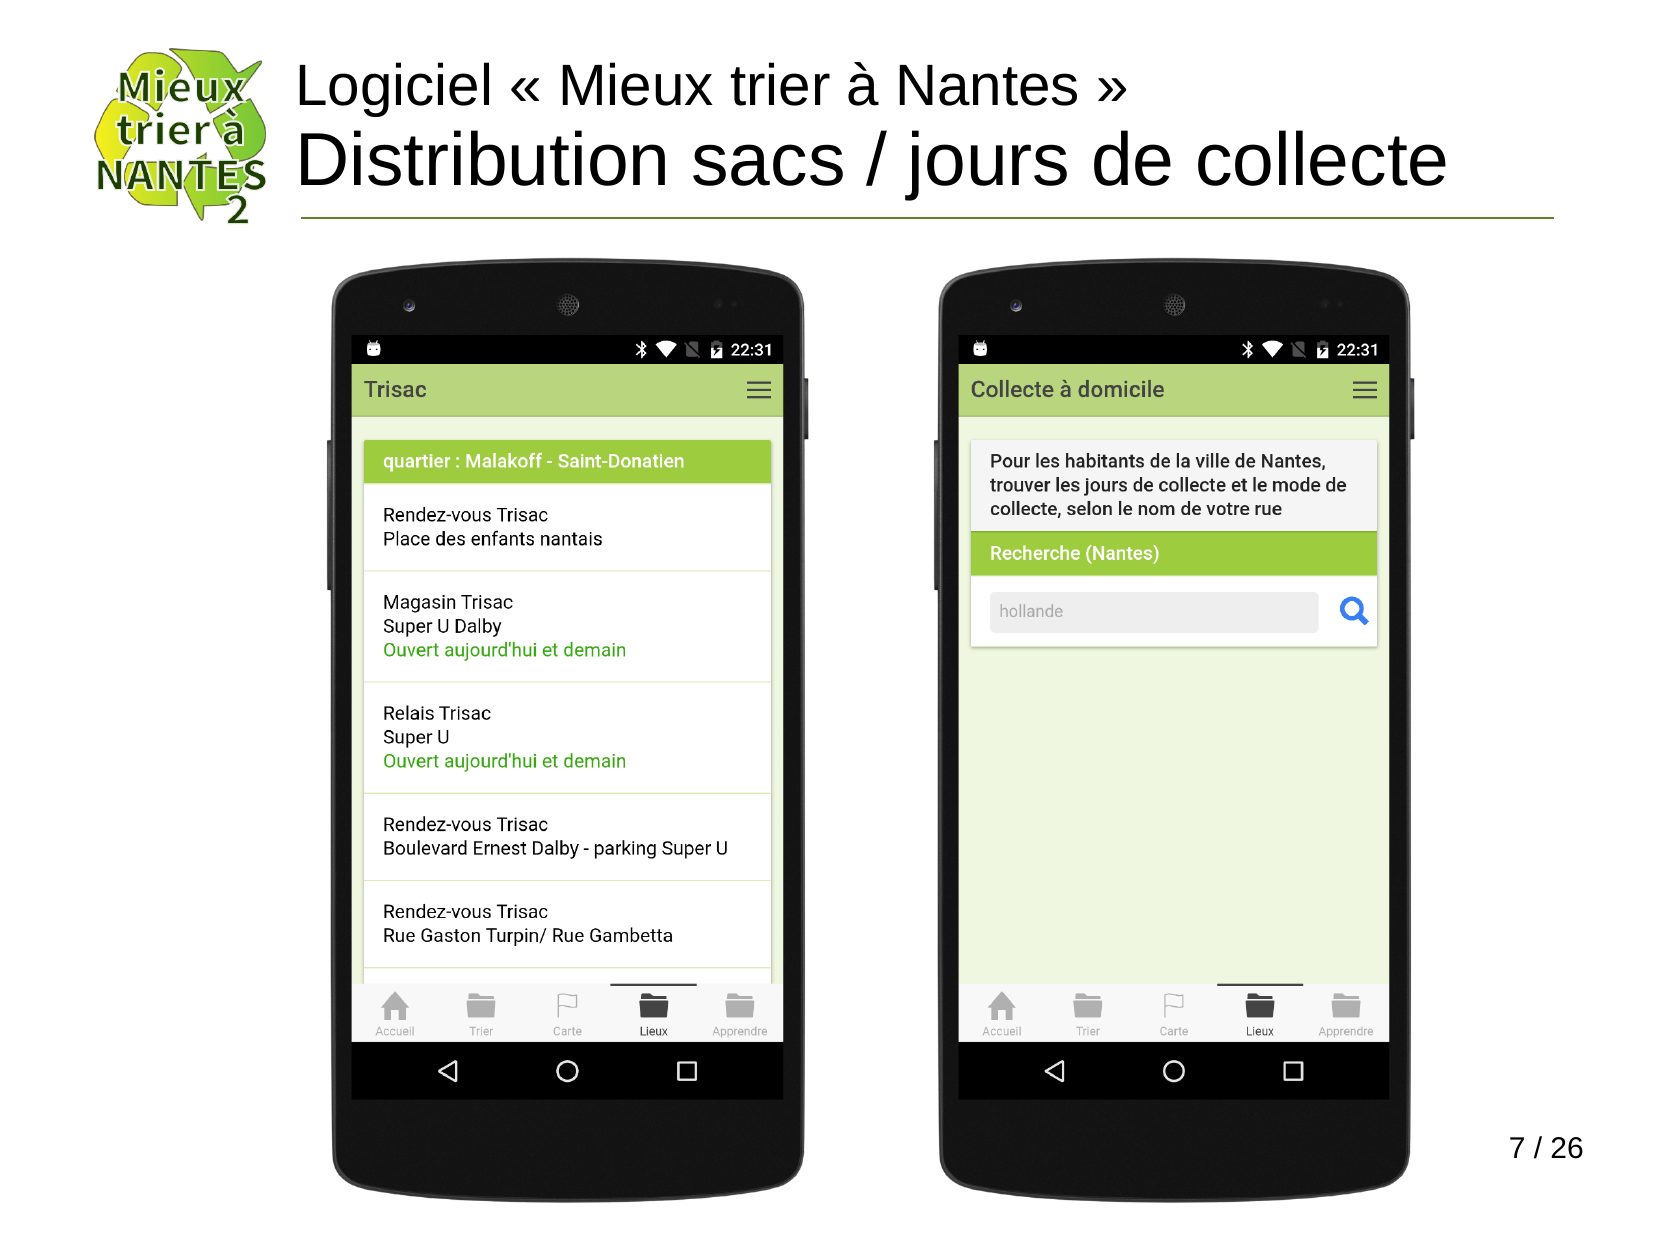

Logiciel « Mieux trier à Nantes »
Distribution sacs / jours de collecte
7 / 26